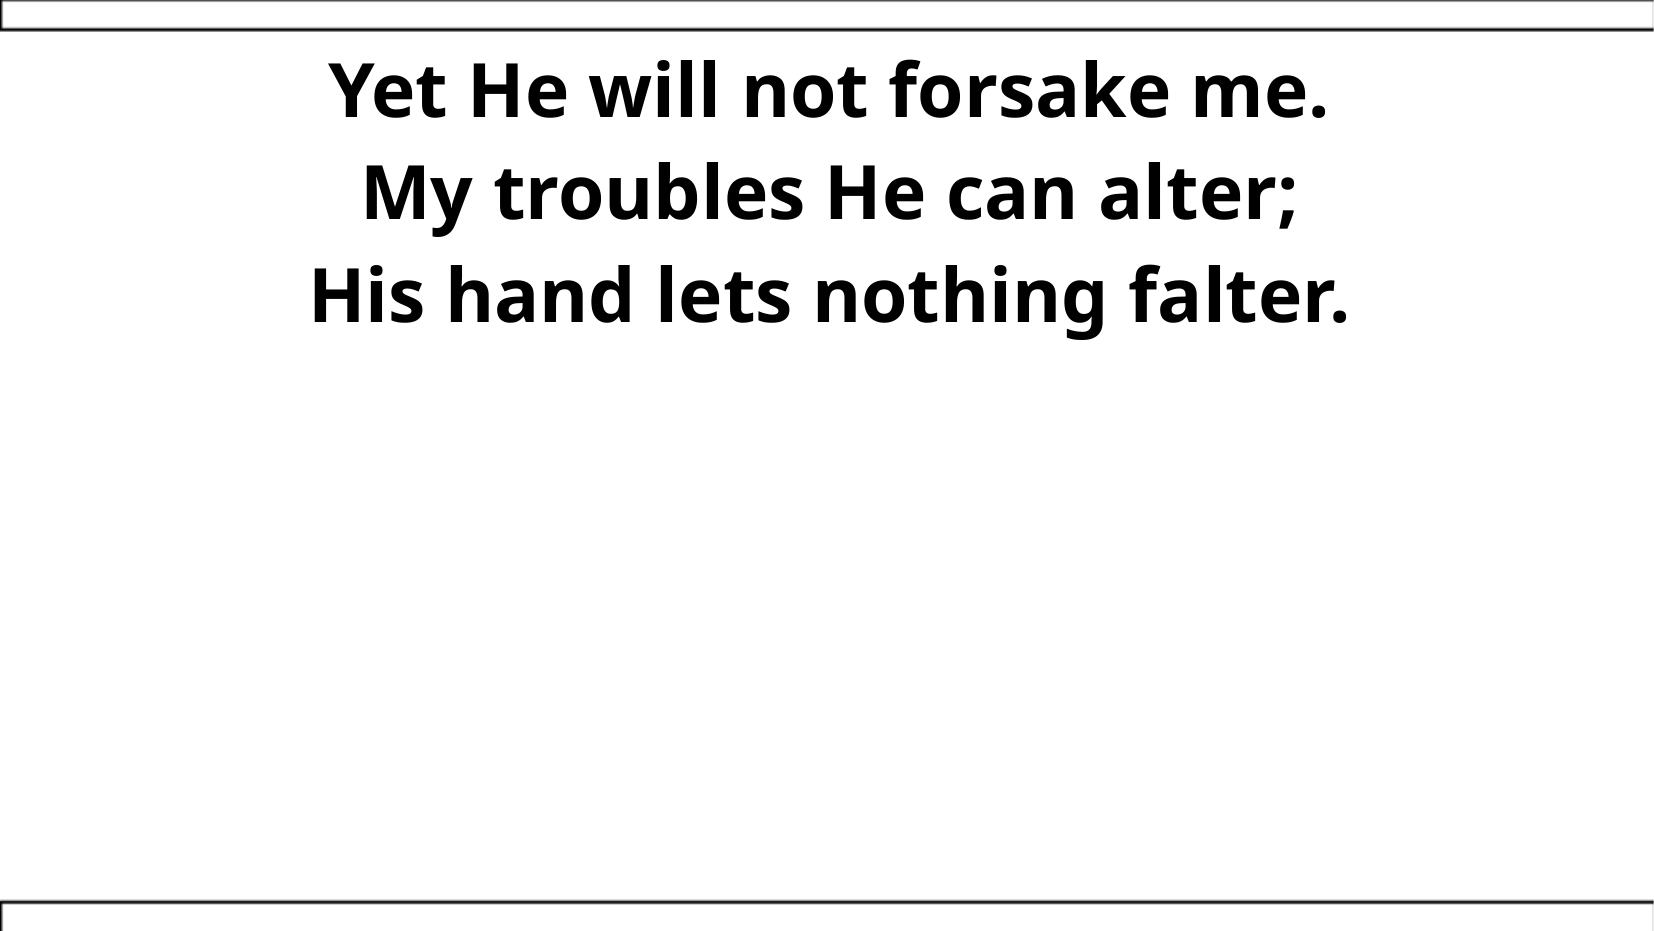

Yet He will not forsake me.
My troubles He can alter;
His hand lets nothing falter.